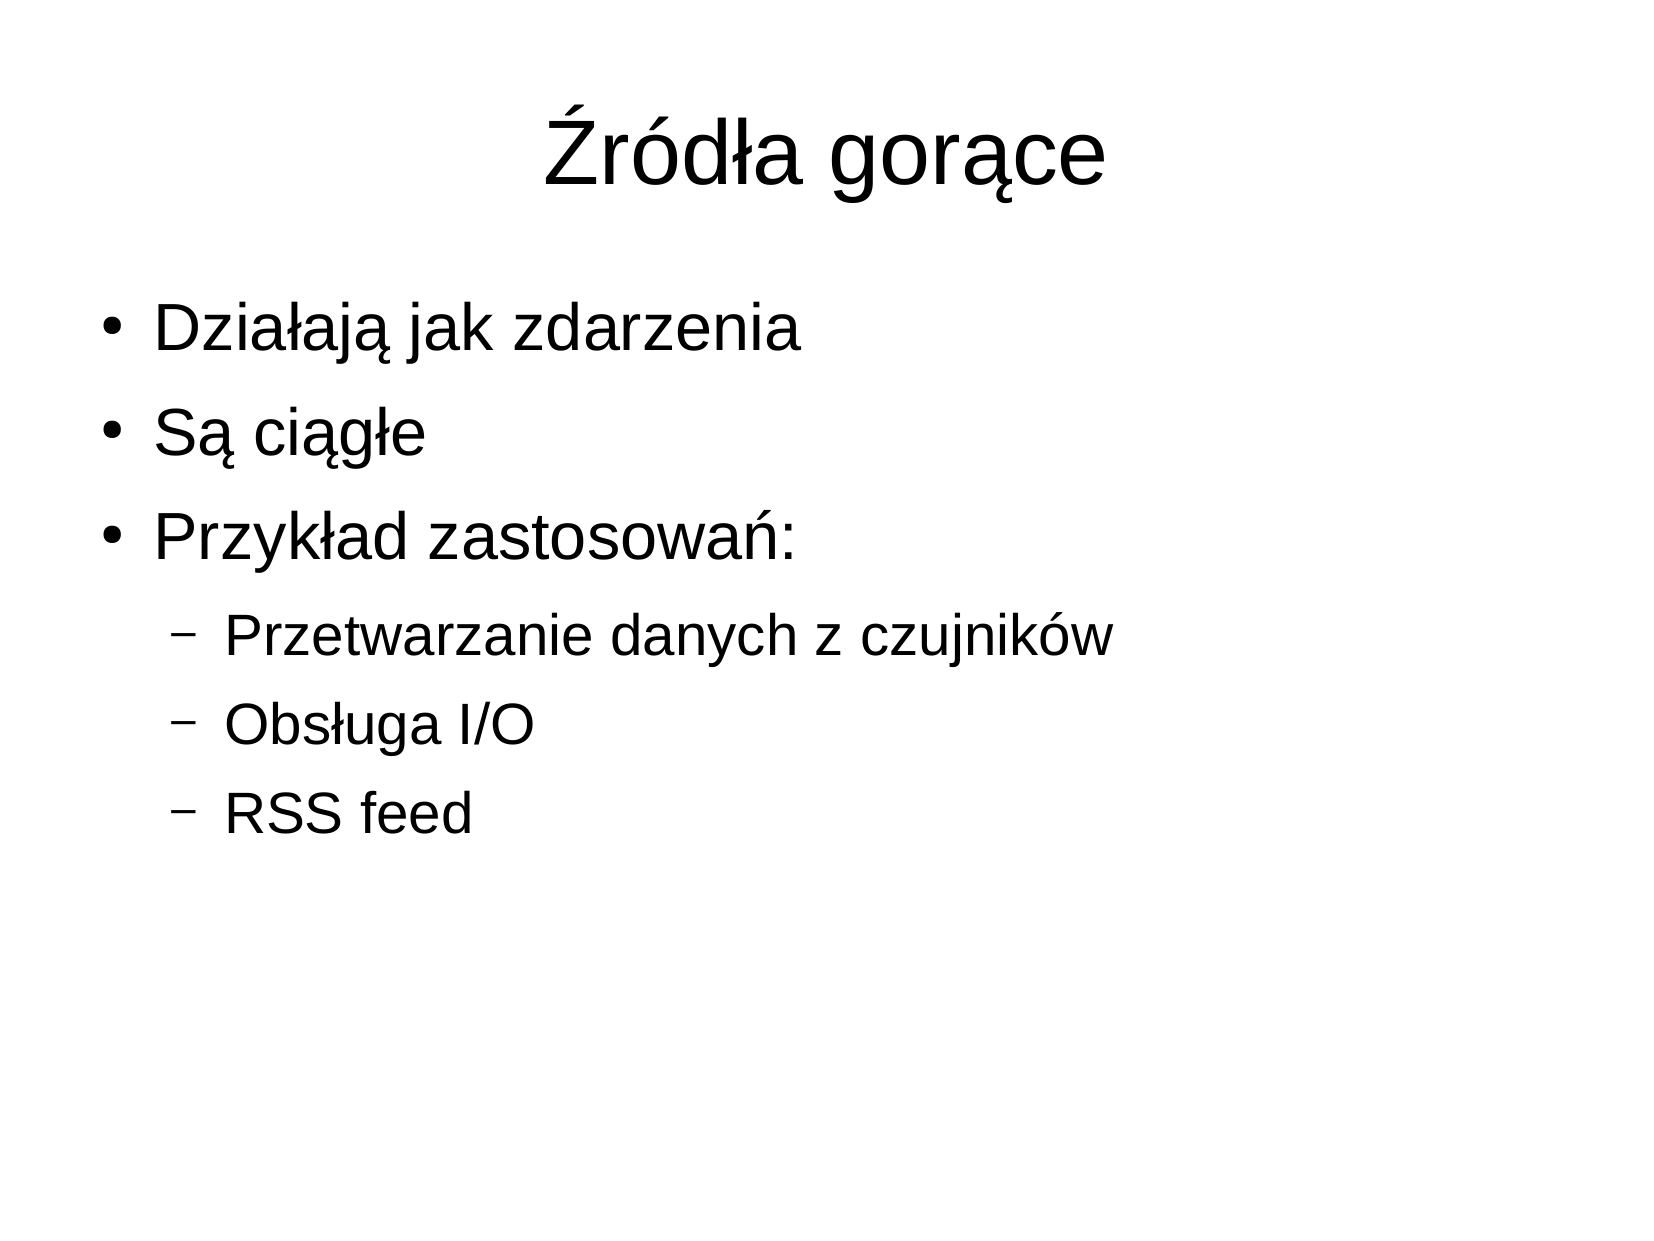

# Źródła gorące
Działają jak zdarzenia
Są ciągłe
Przykład zastosowań:
Przetwarzanie danych z czujników
Obsługa I/O
RSS feed